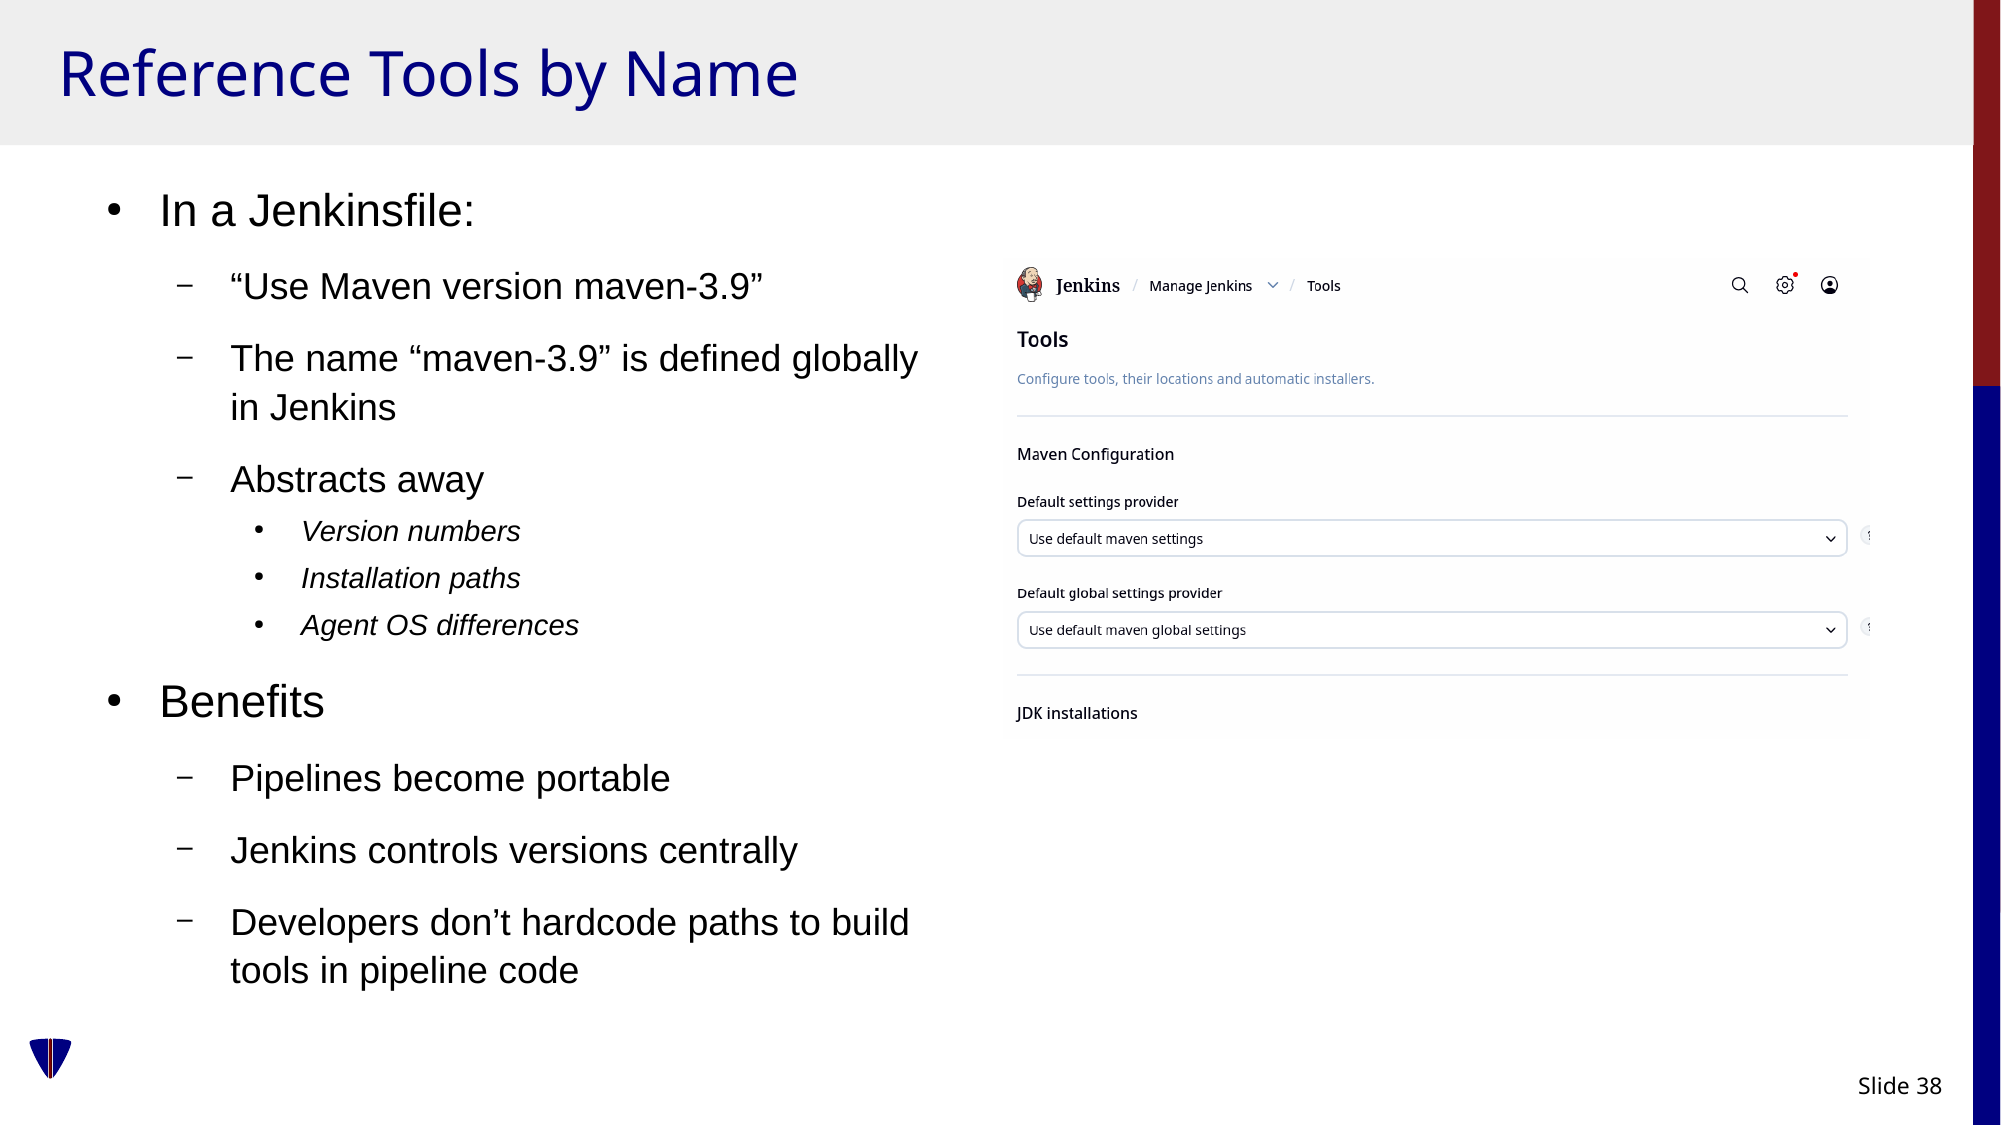

# Reference Tools by Name
In a Jenkinsfile:
“Use Maven version maven-3.9”
The name “maven-3.9” is defined globally in Jenkins
Abstracts away
Version numbers
Installation paths
Agent OS differences
Benefits
Pipelines become portable
Jenkins controls versions centrally
Developers don’t hardcode paths to build tools in pipeline code